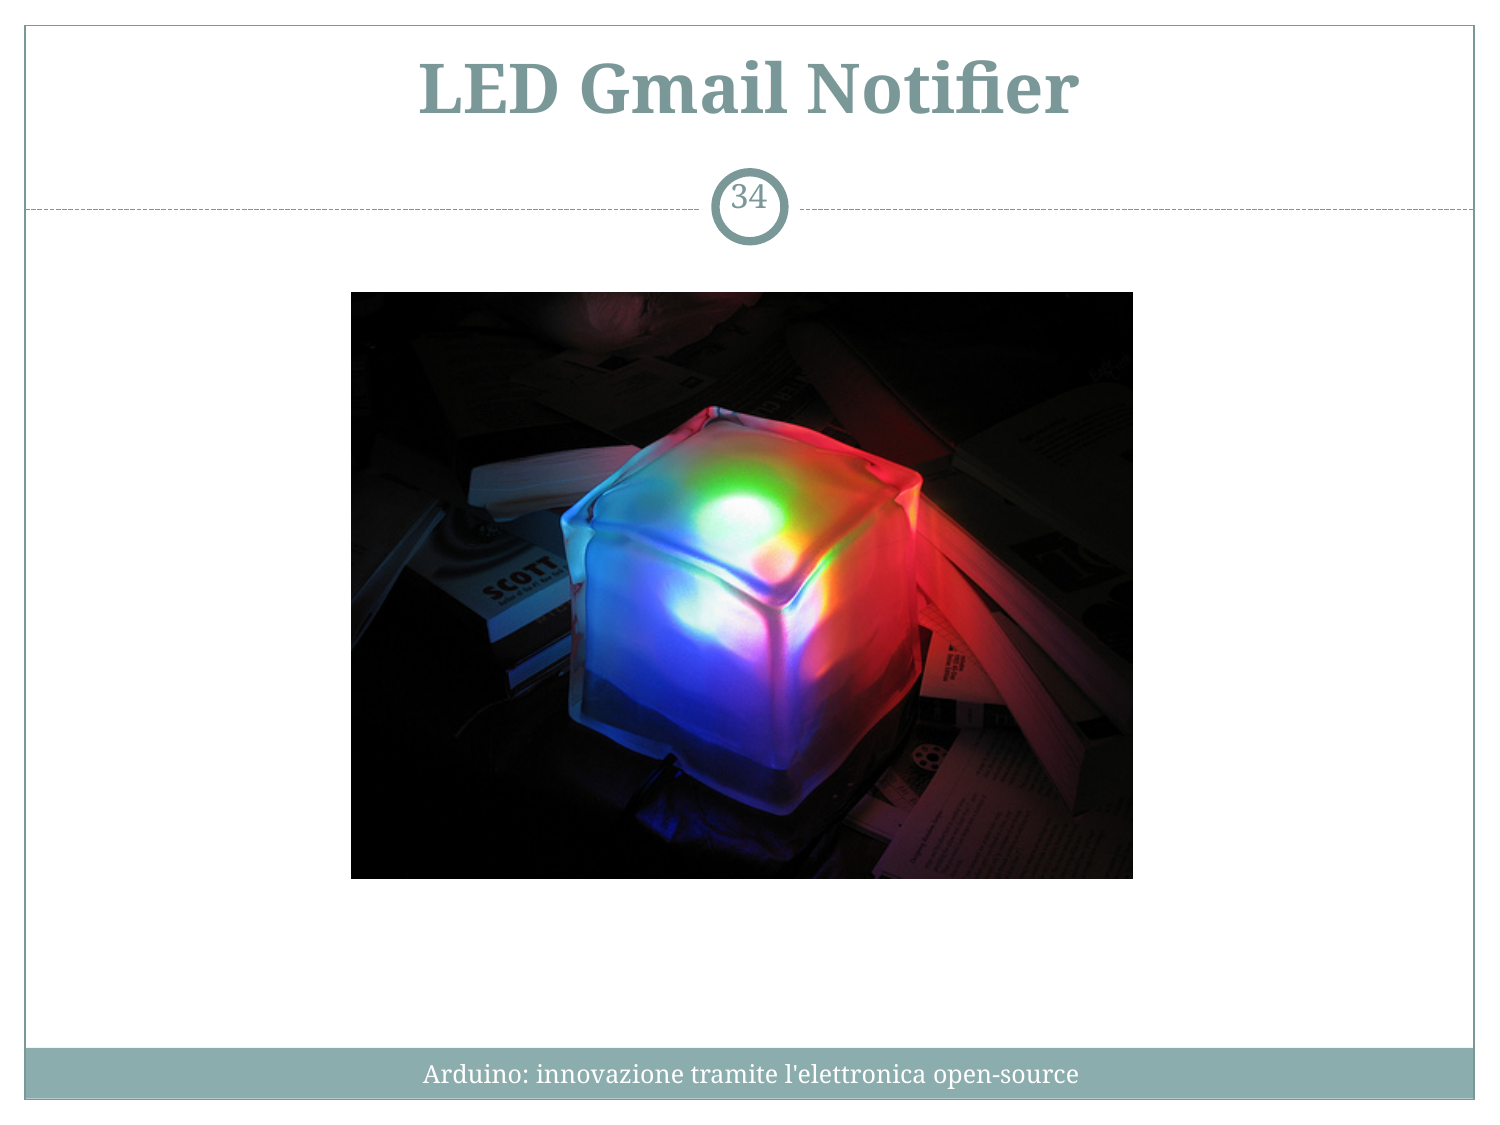

# LED Gmail Notifier
Arduino: innovazione tramite l'elettronica open-source